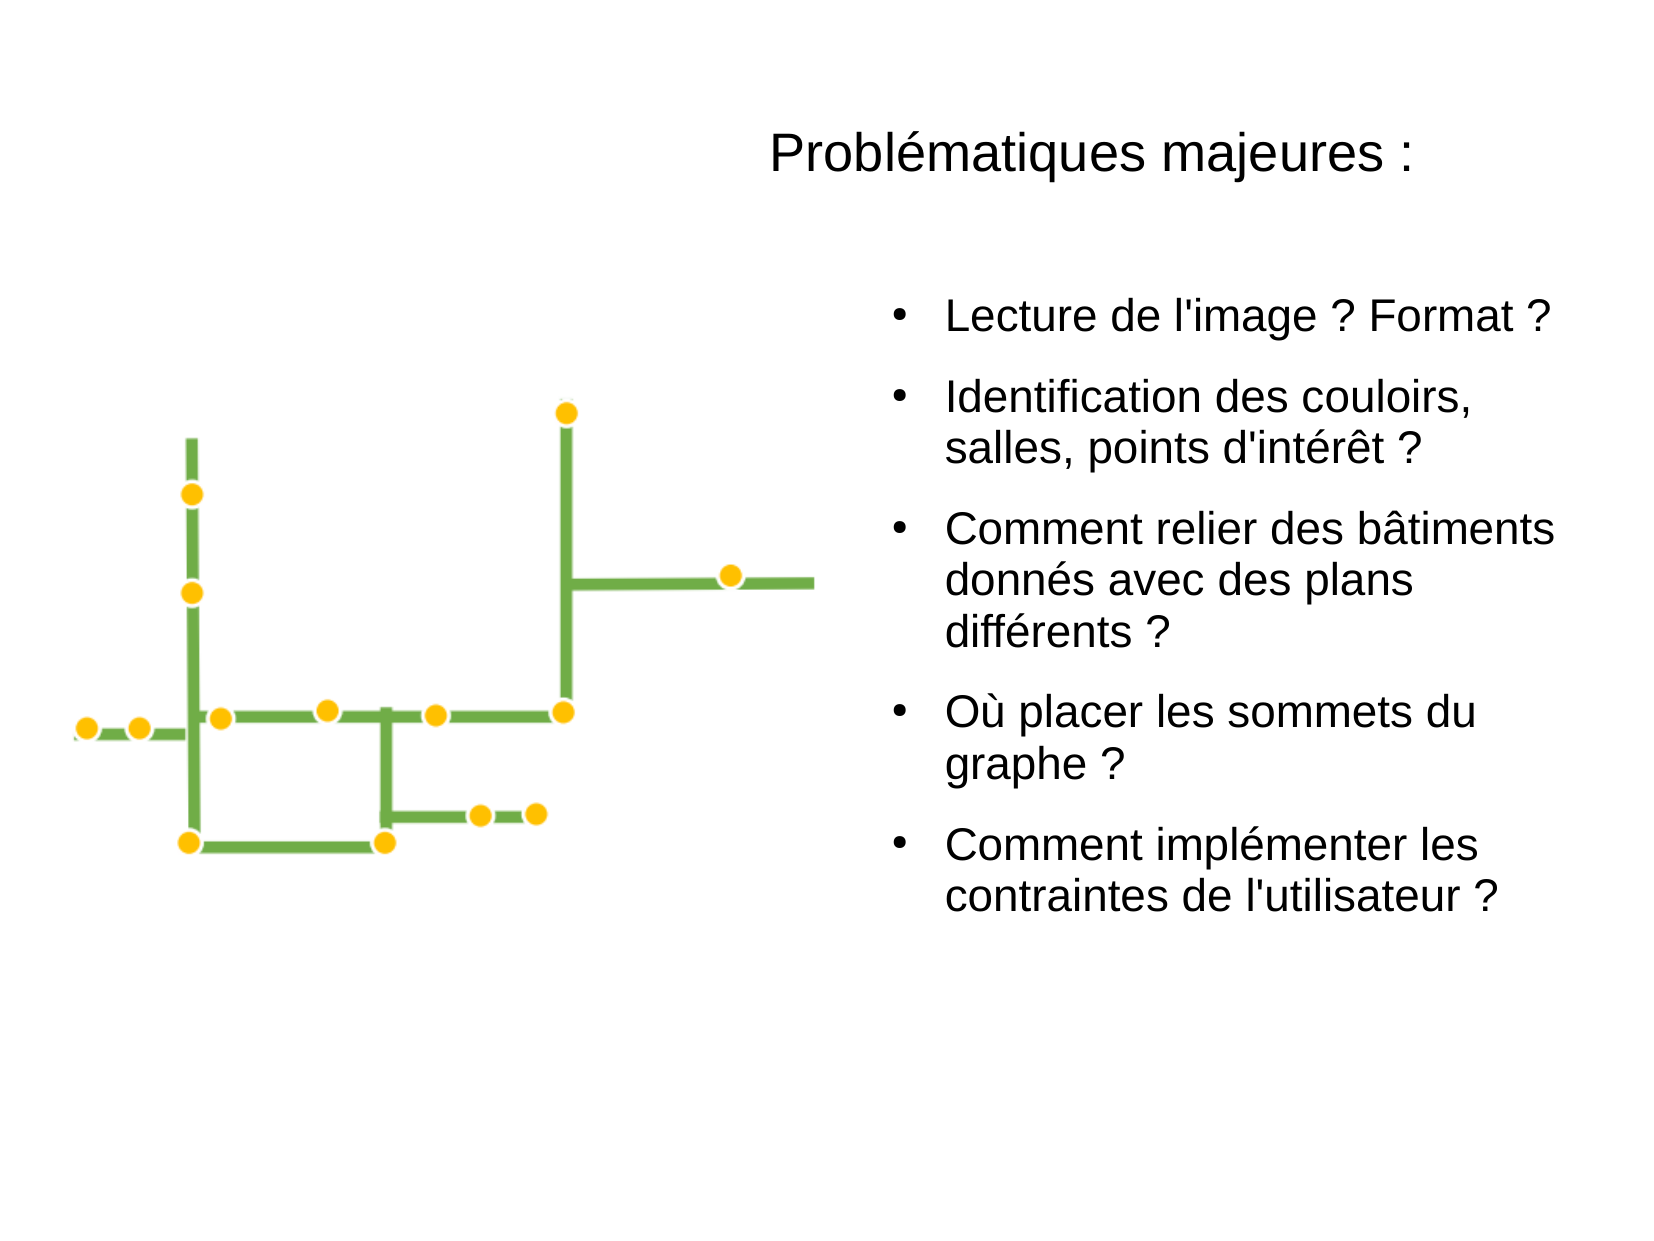

# Problématiques majeures :
Lecture de l'image ? Format ?
Identification des couloirs, salles, points d'intérêt ?
Comment relier des bâtiments donnés avec des plans différents ?
Où placer les sommets du graphe ?
Comment implémenter les contraintes de l'utilisateur ?